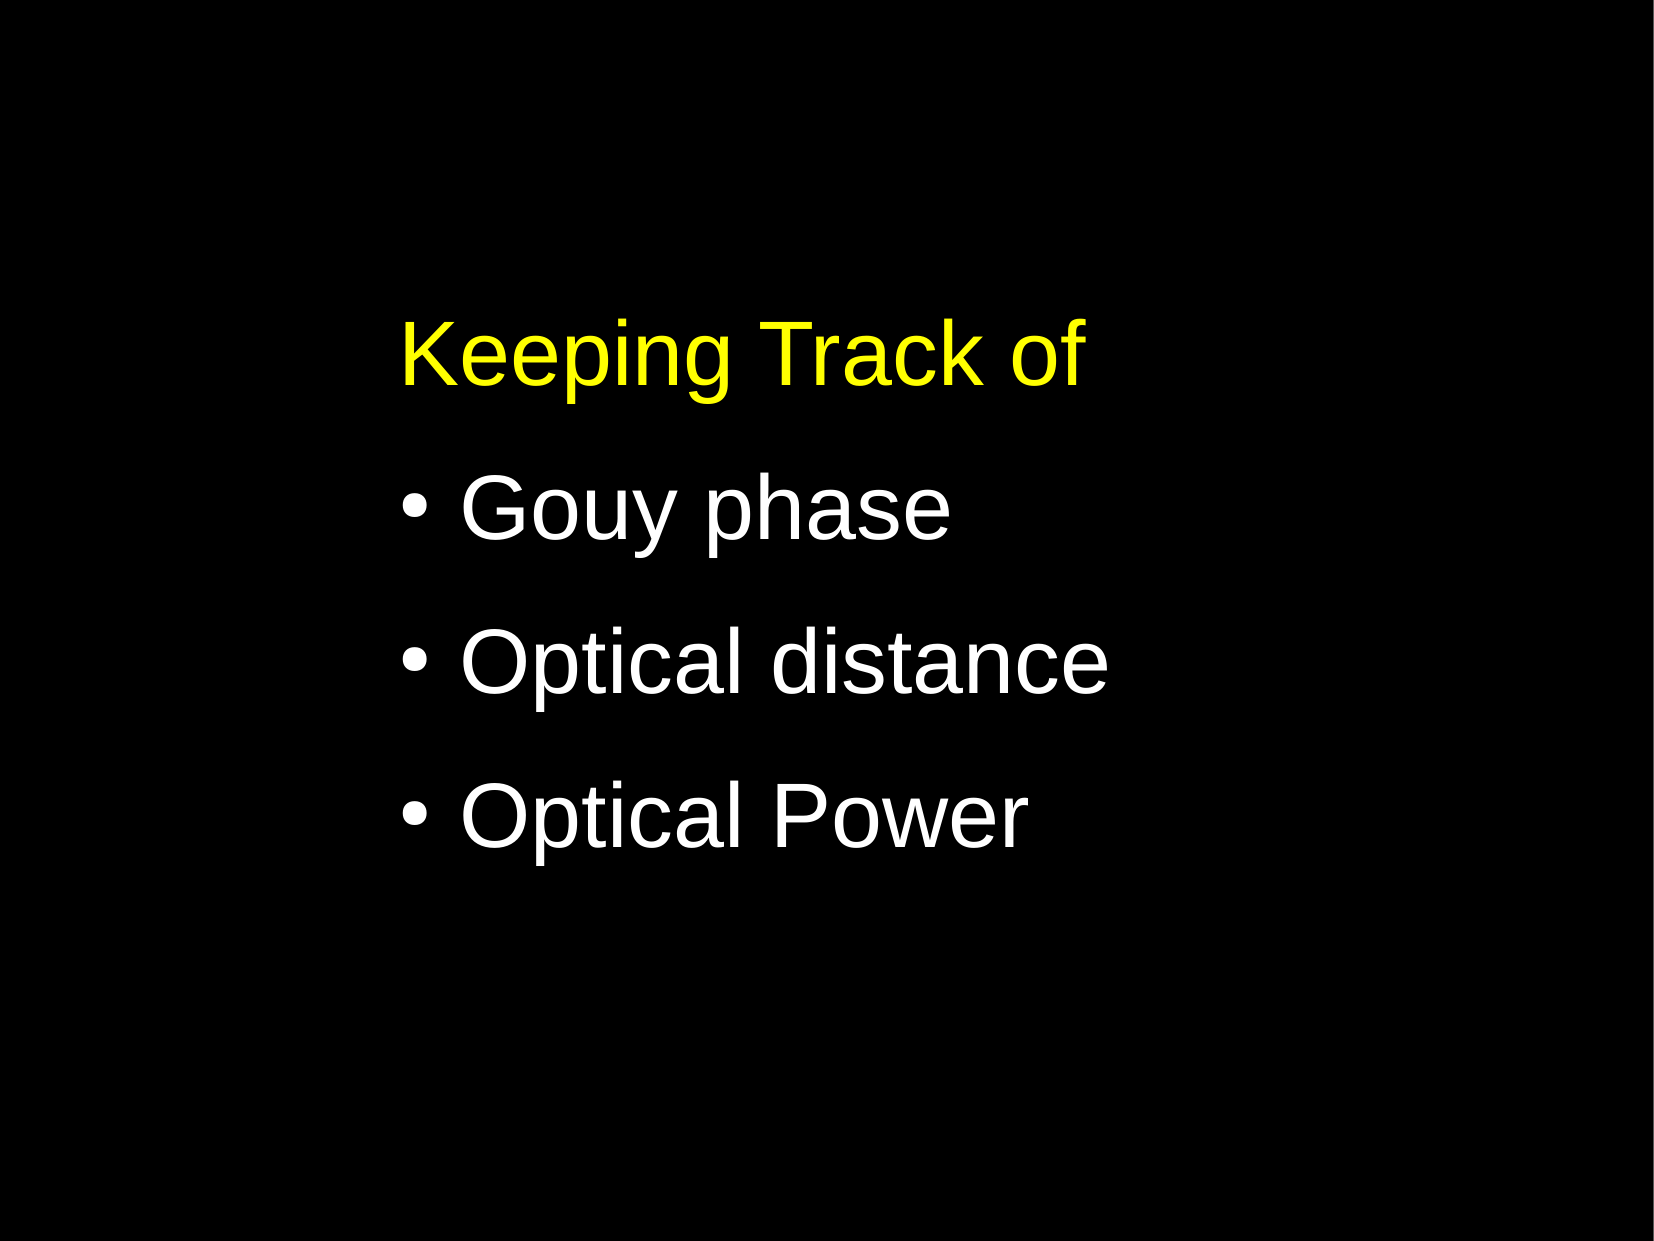

Keeping Track of
 Gouy phase
 Optical distance
 Optical Power